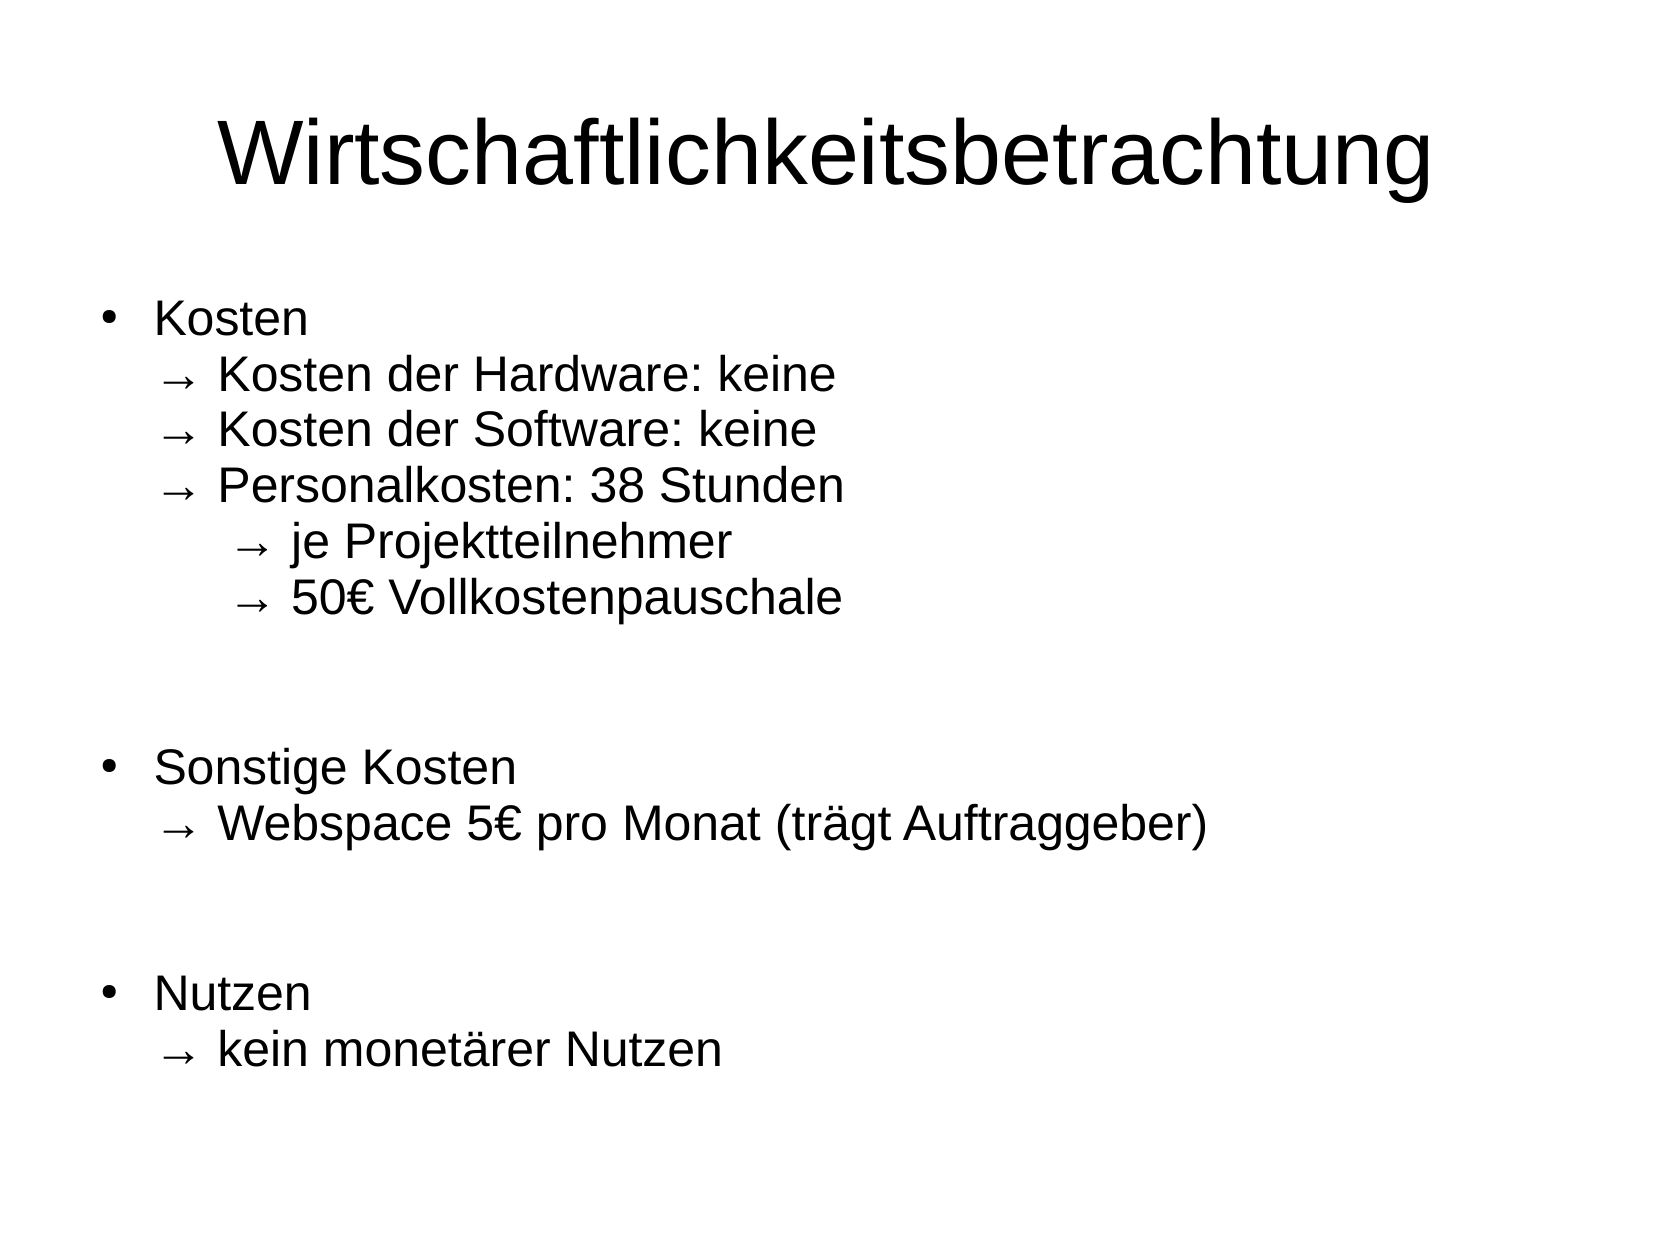

# Wirtschaftlichkeitsbetrachtung
Kosten
→ Kosten der Hardware: keine
→ Kosten der Software: keine
→ Personalkosten: 38 Stunden
	→ je Projektteilnehmer
	→ 50€ Vollkostenpauschale
Sonstige Kosten
→ Webspace 5€ pro Monat (trägt Auftraggeber)
Nutzen
→ kein monetärer Nutzen